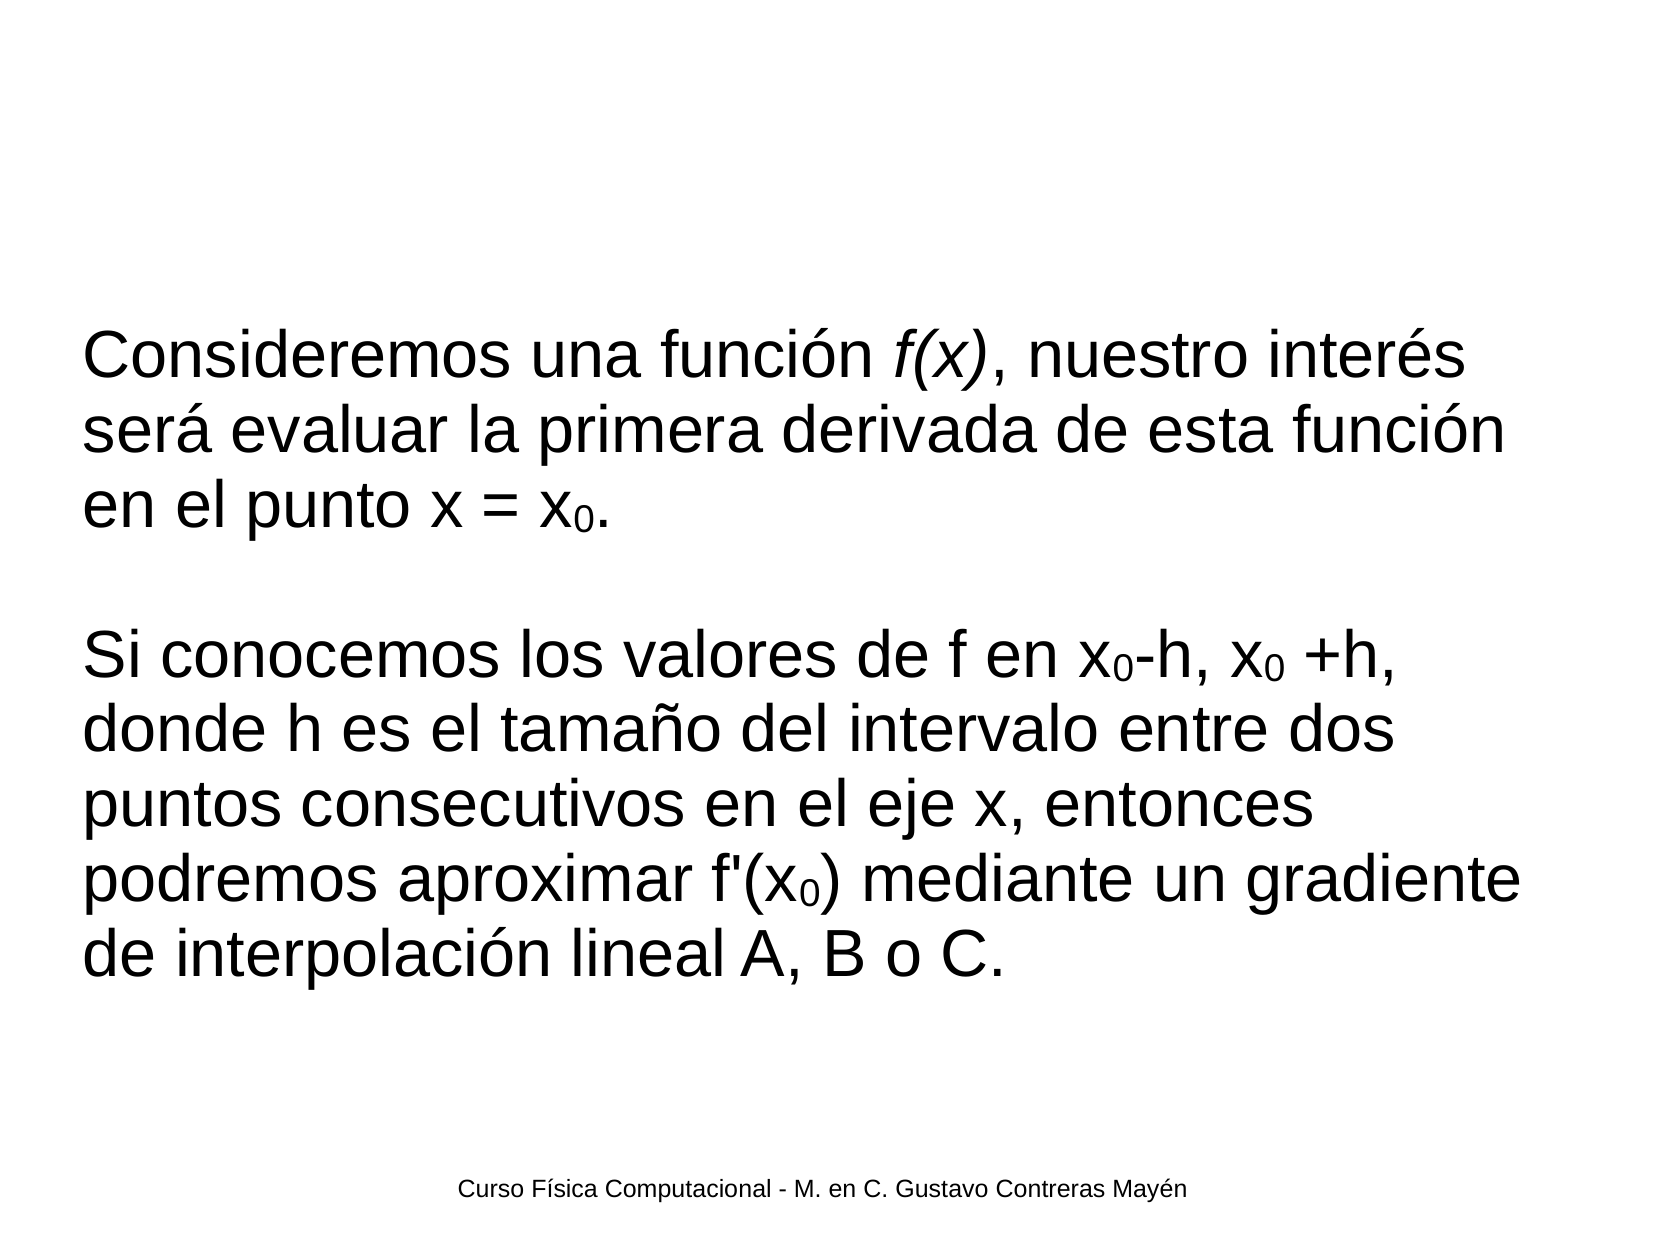

# Consideremos una función f(x), nuestro interés será evaluar la primera derivada de esta función en el punto x = x0.
Si conocemos los valores de f en x0-h, x0 +h, donde h es el tamaño del intervalo entre dos puntos consecutivos en el eje x, entonces podremos aproximar f'(x0) mediante un gradiente de interpolación lineal A, B o C.